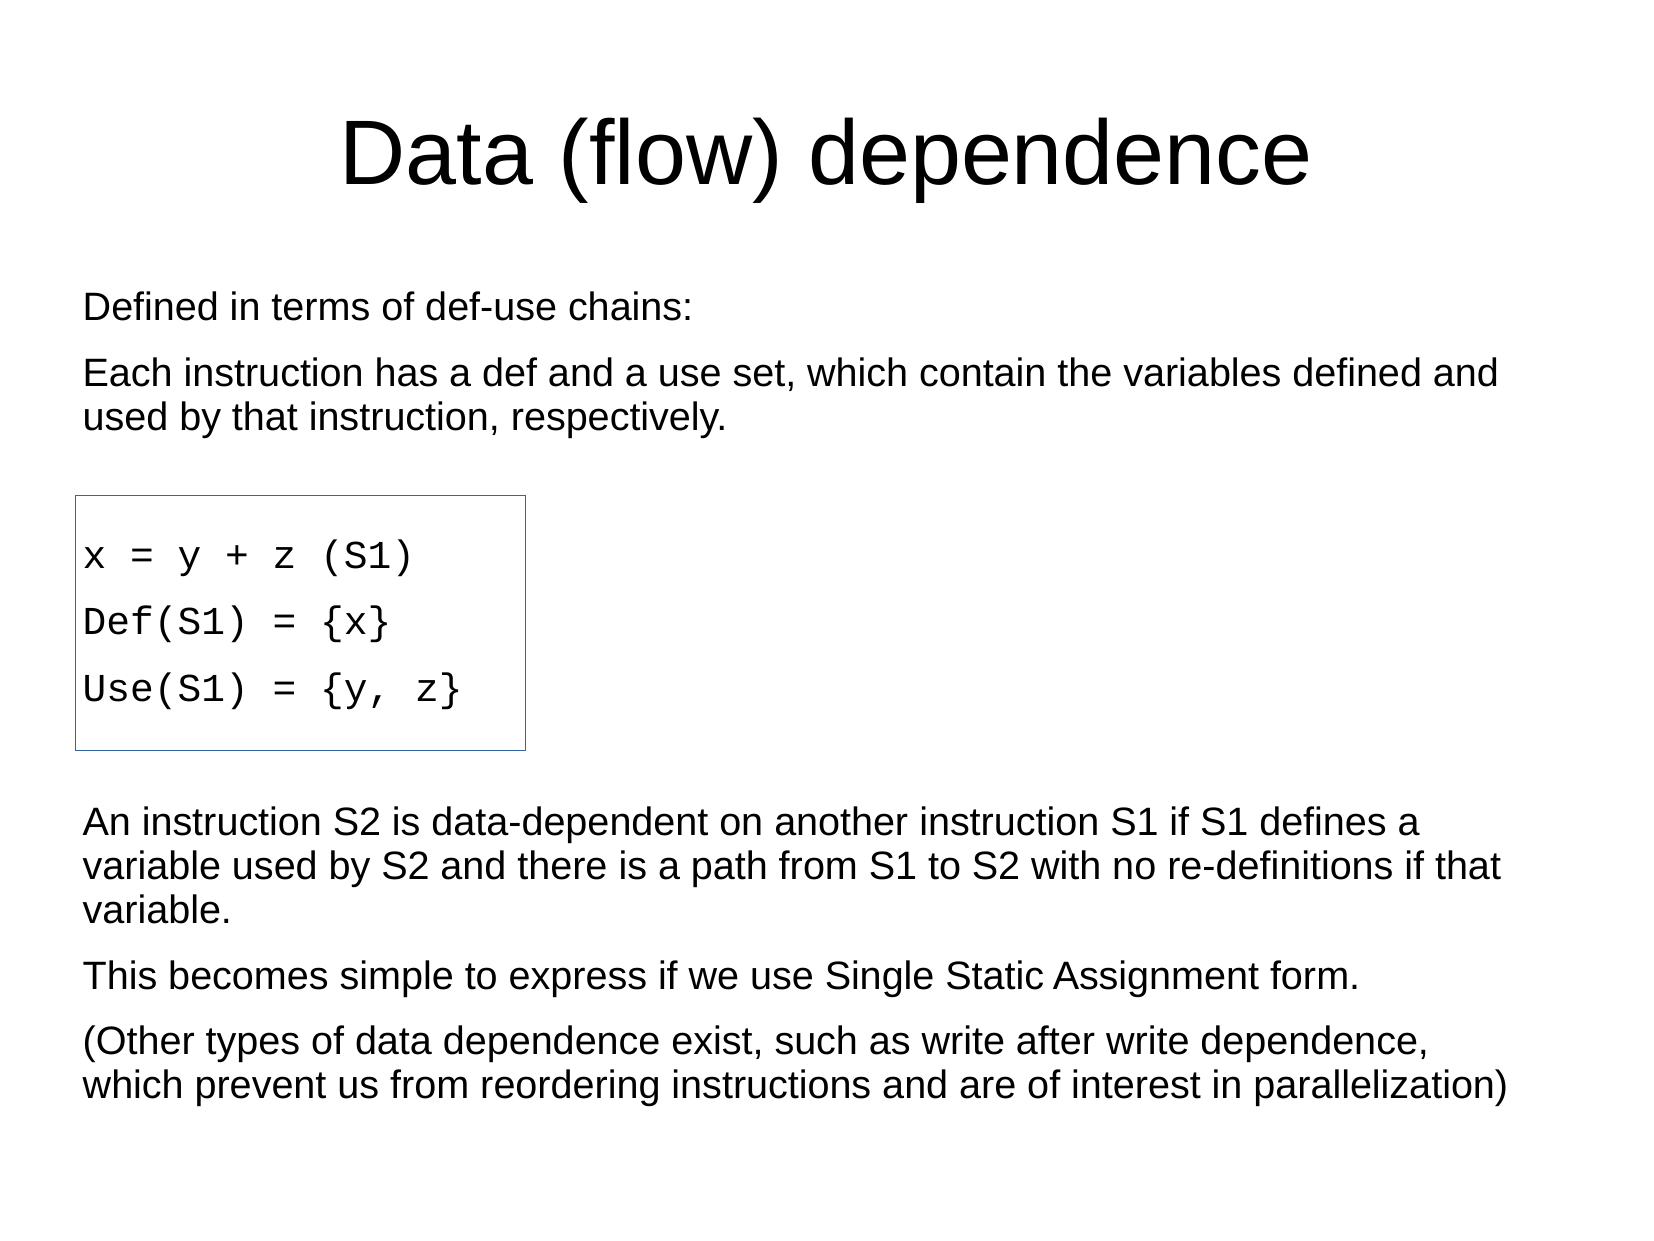

# Data (flow) dependence
Defined in terms of def-use chains:
Each instruction has a def and a use set, which contain the variables defined and used by that instruction, respectively.
x = y + z (S1)
Def(S1) = {x}
Use(S1) = {y, z}
An instruction S2 is data-dependent on another instruction S1 if S1 defines a variable used by S2 and there is a path from S1 to S2 with no re-definitions if that variable.
This becomes simple to express if we use Single Static Assignment form.
(Other types of data dependence exist, such as write after write dependence, which prevent us from reordering instructions and are of interest in parallelization)